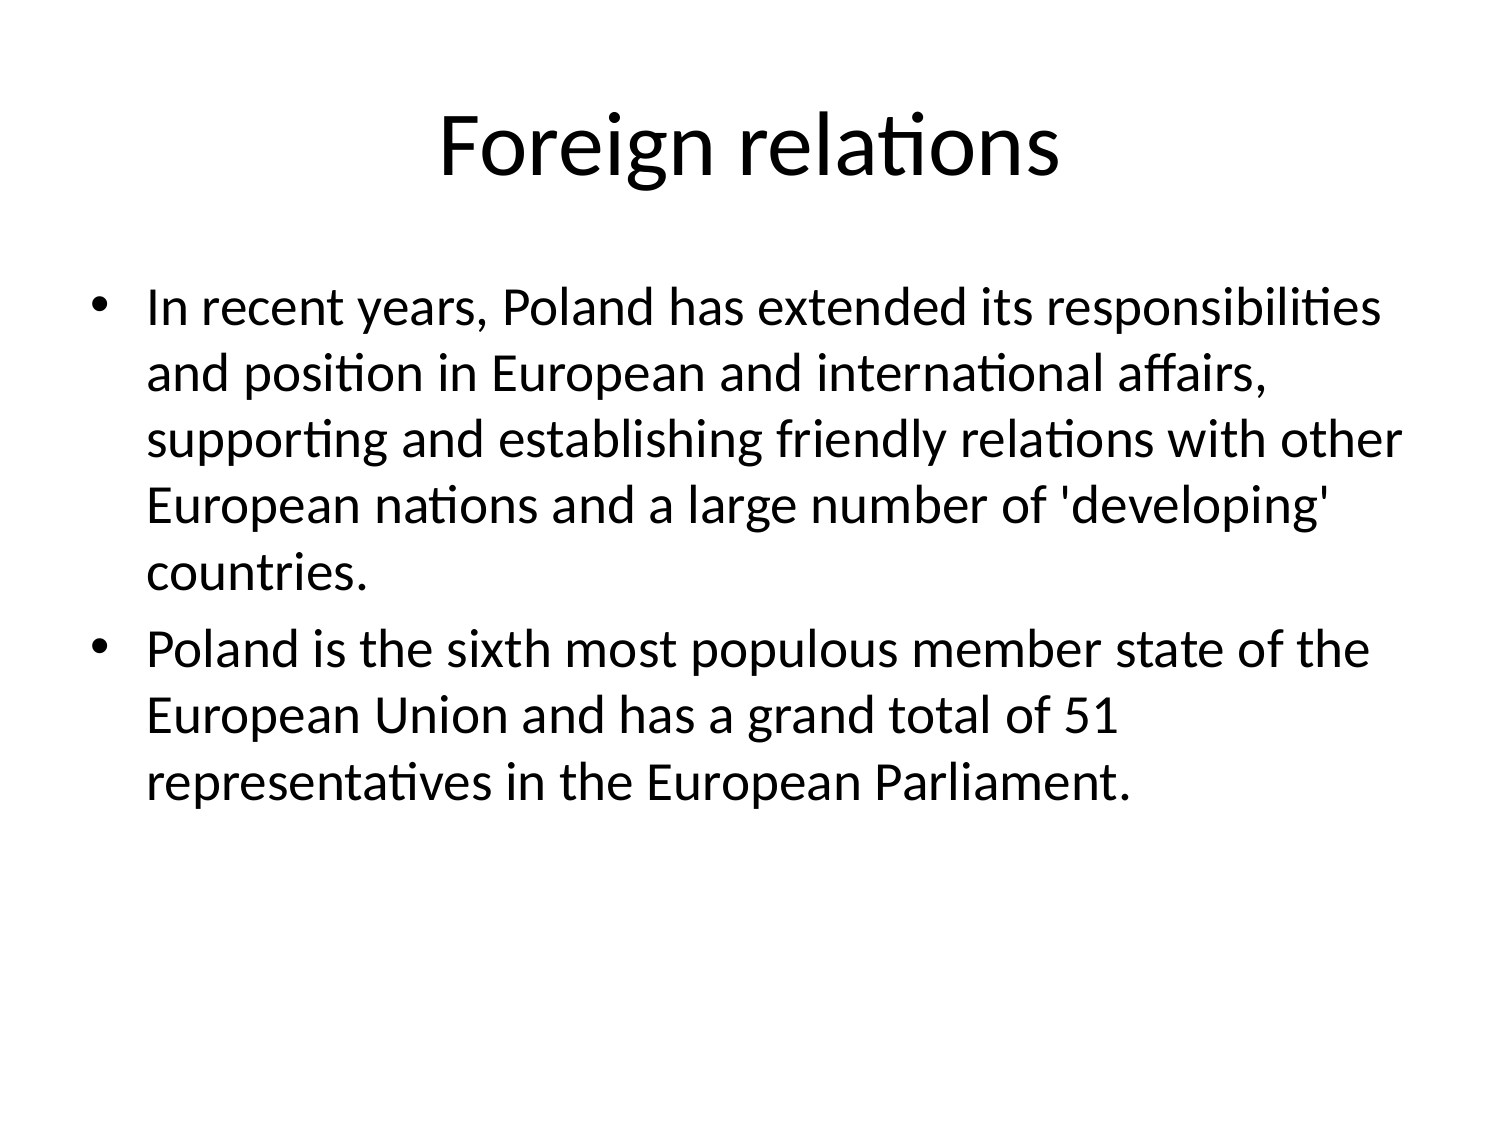

# Foreign relations
In recent years, Poland has extended its responsibilities and position in European and international affairs, supporting and establishing friendly relations with other European nations and a large number of 'developing' countries.
Poland is the sixth most populous member state of the European Union and has a grand total of 51 representatives in the European Parliament.